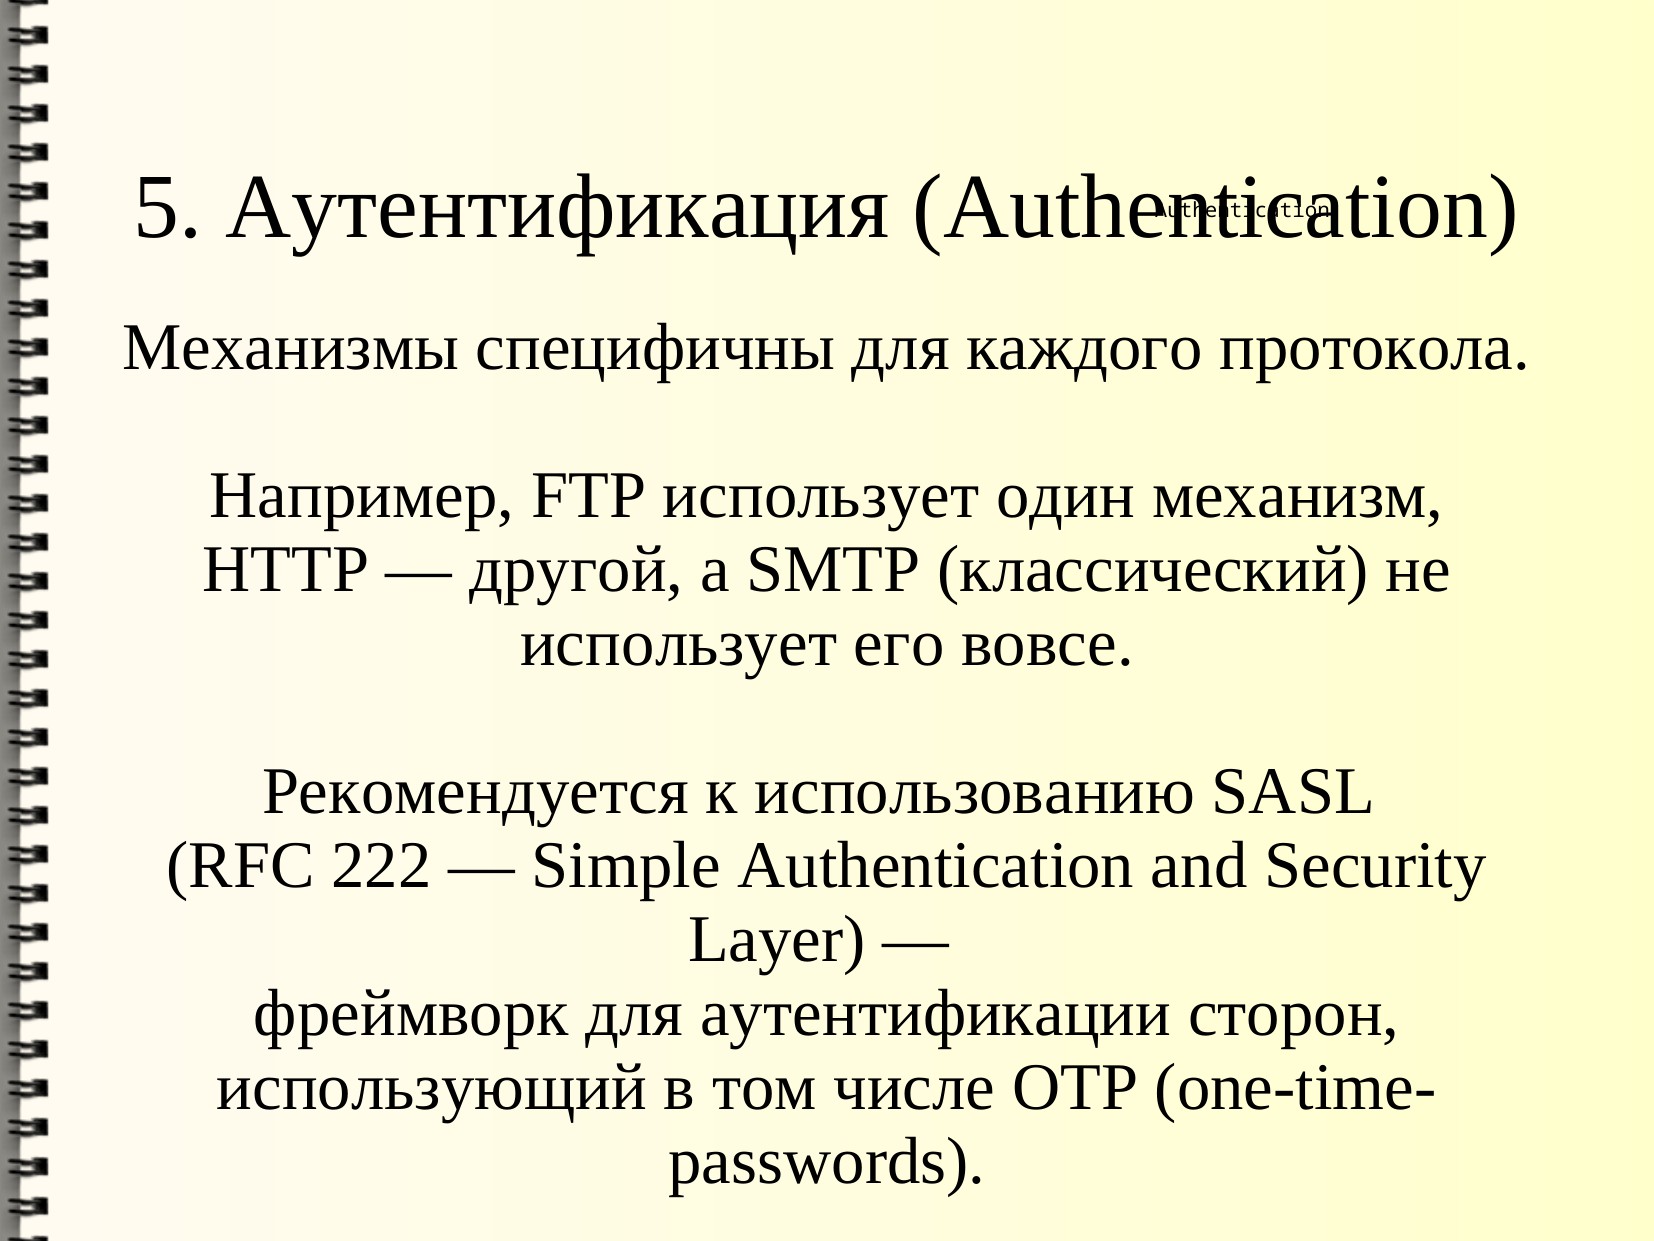

# 5. Аутентификация (Authentication)
Authentication
Механизмы специфичны для каждого протокола.
Например, FTP использует один механизм, HTTP — другой, а SMTP (классический) не использует его вовсе.
Рекомендуется к использованию SASL
(RFC 222 — Simple Authentication and Security Layer) —
фреймворк для аутентификации сторон, использующий в том числе OTP (one-time-passwords).